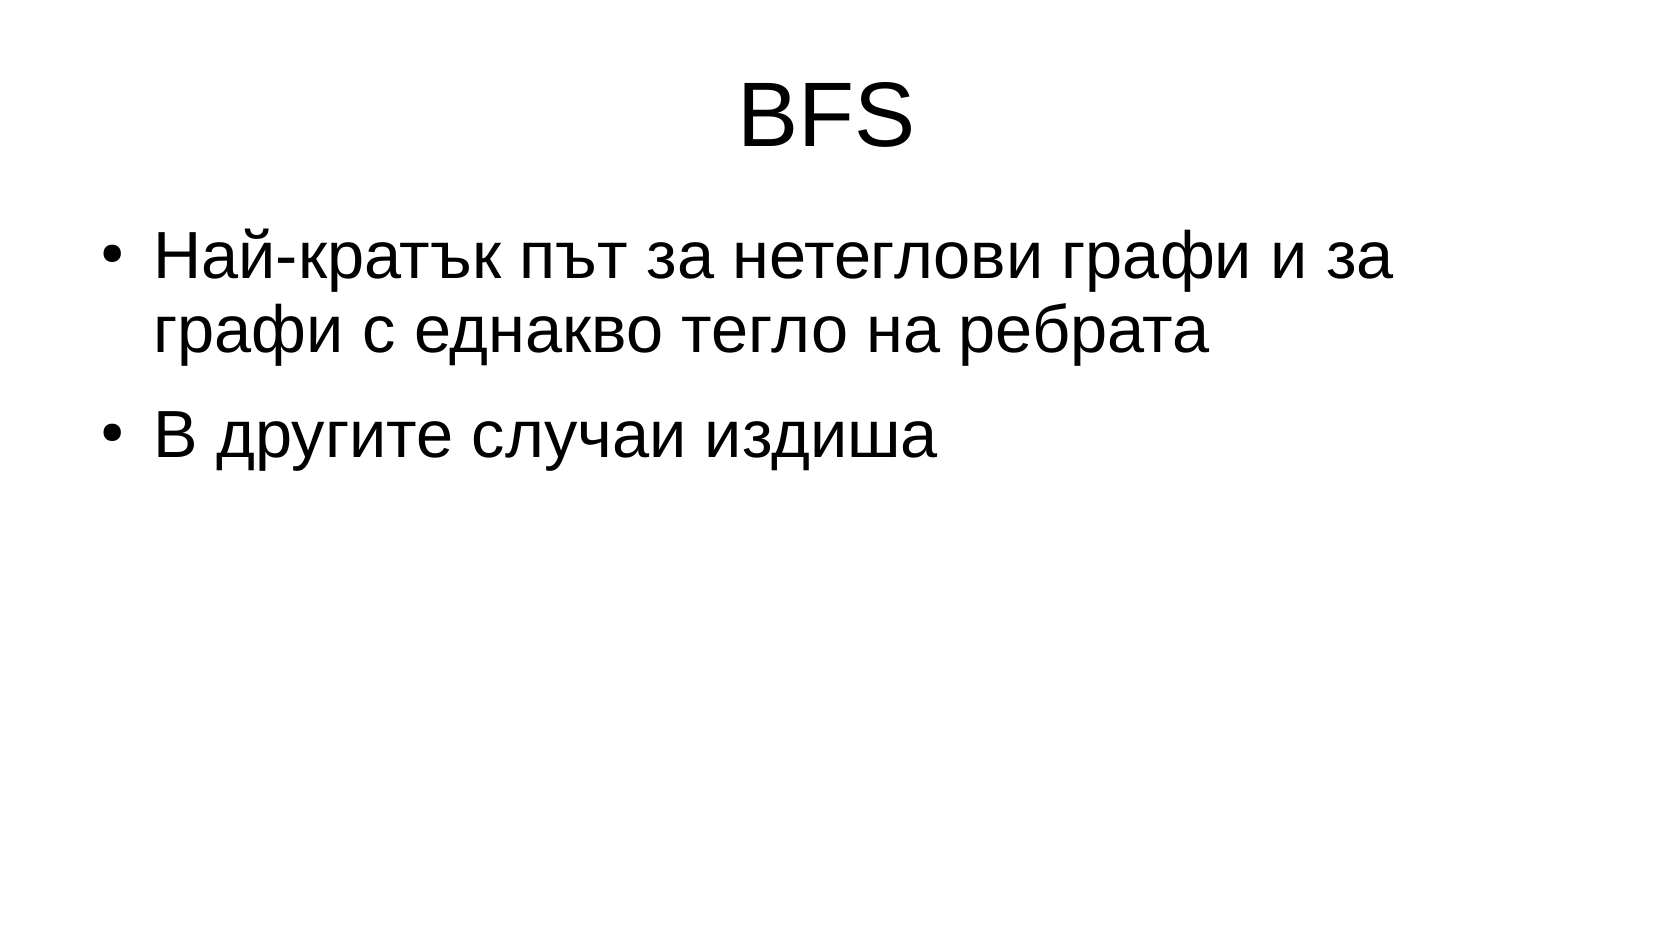

# BFS
Най-кратък път за нетеглови графи и за графи с еднакво тегло на ребрата
В другите случаи издиша